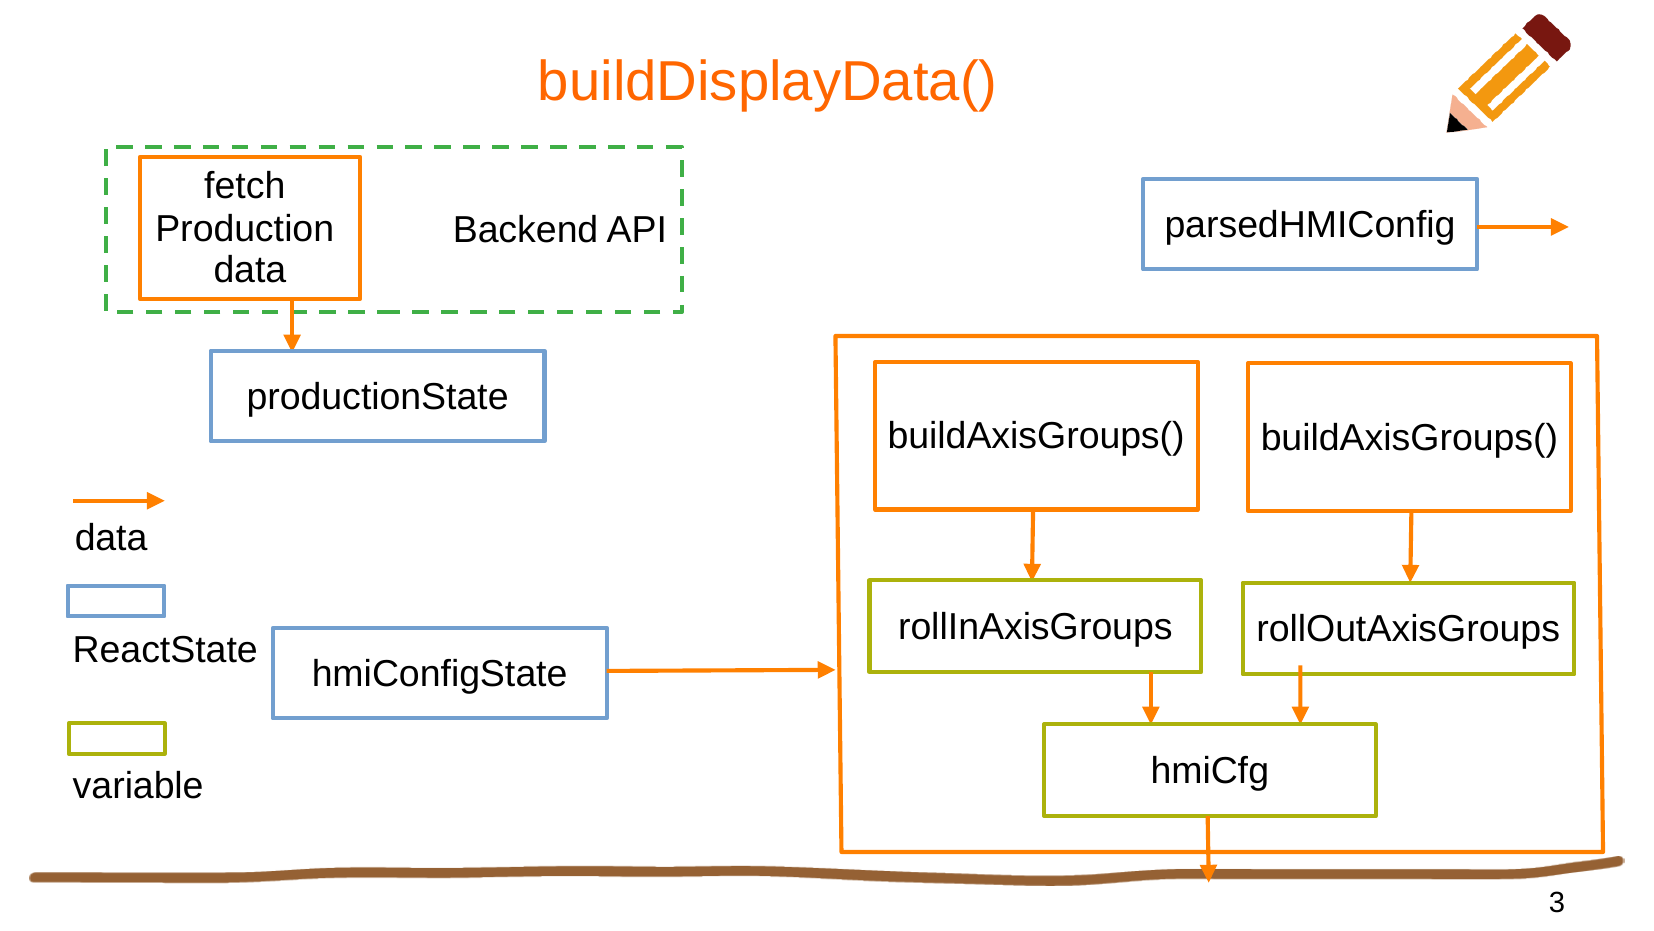

# buildDisplayData()
Backend API
fetch
Production
data
parsedHMIConfig
productionState
buildAxisGroups()
buildAxisGroups()
data
rollInAxisGroups
rollOutAxisGroups
ReactState
hmiConfigState
hmiCfg
variable
3